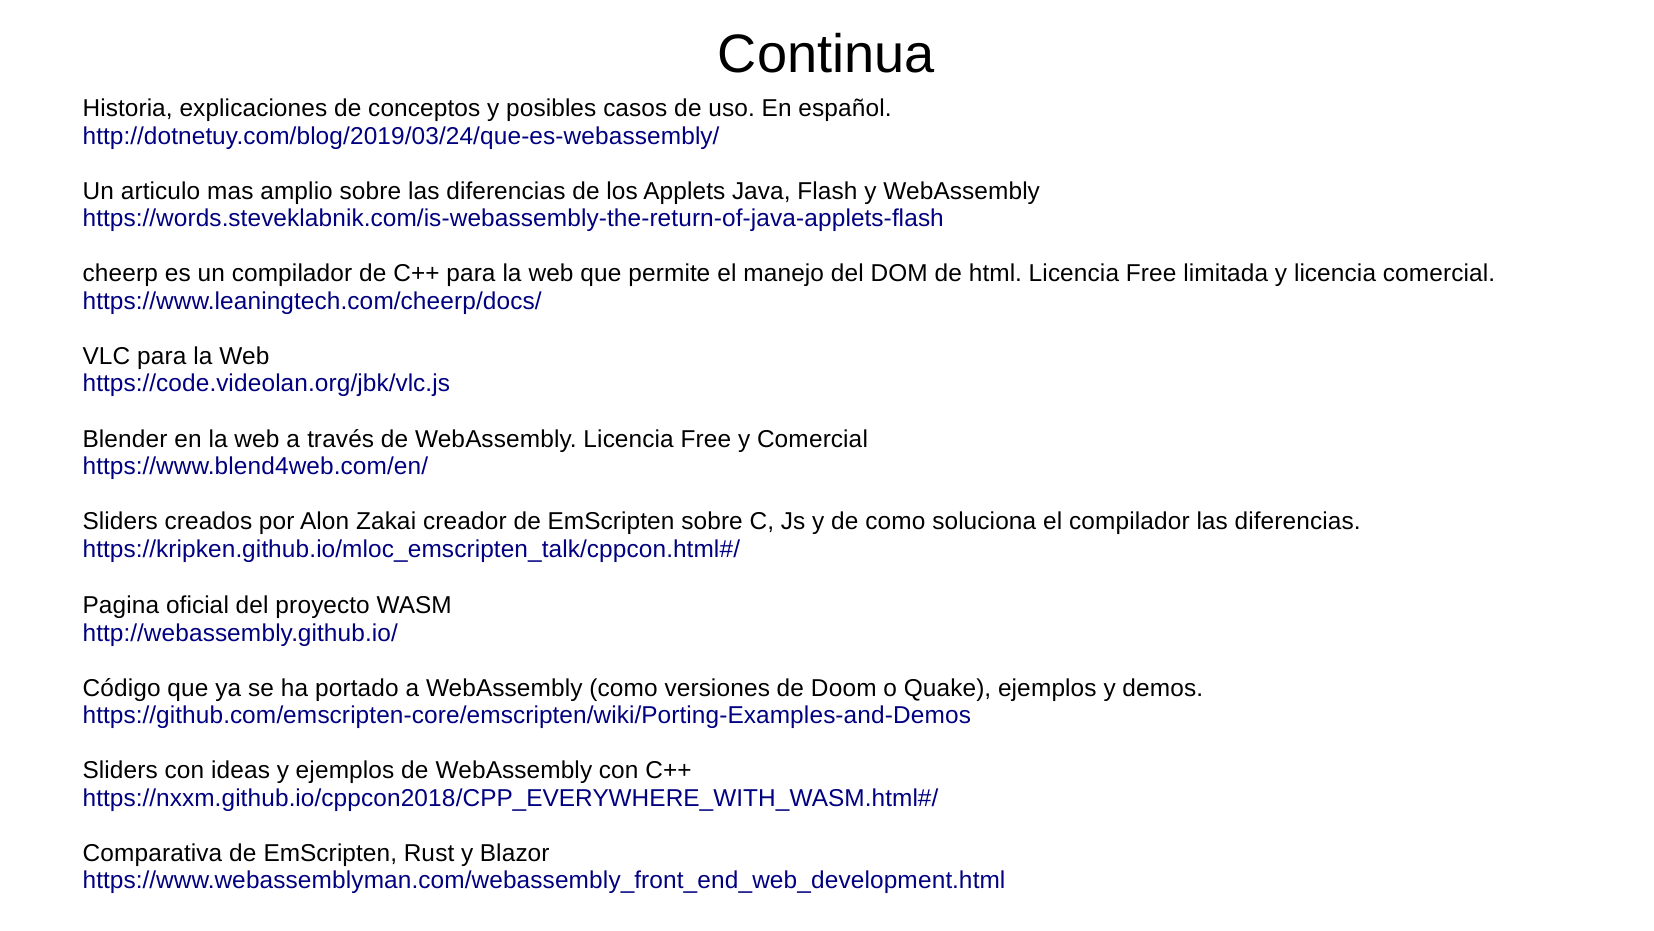

# Continua
Historia, explicaciones de conceptos y posibles casos de uso. En español.
http://dotnetuy.com/blog/2019/03/24/que-es-webassembly/
Un articulo mas amplio sobre las diferencias de los Applets Java, Flash y WebAssembly
https://words.steveklabnik.com/is-webassembly-the-return-of-java-applets-flash
cheerp es un compilador de C++ para la web que permite el manejo del DOM de html. Licencia Free limitada y licencia comercial.
https://www.leaningtech.com/cheerp/docs/
VLC para la Web
https://code.videolan.org/jbk/vlc.js
Blender en la web a través de WebAssembly. Licencia Free y Comercial
https://www.blend4web.com/en/
Sliders creados por Alon Zakai creador de EmScripten sobre C, Js y de como soluciona el compilador las diferencias.
https://kripken.github.io/mloc_emscripten_talk/cppcon.html#/
Pagina oficial del proyecto WASM
http://webassembly.github.io/
Código que ya se ha portado a WebAssembly (como versiones de Doom o Quake), ejemplos y demos.
https://github.com/emscripten-core/emscripten/wiki/Porting-Examples-and-Demos
Sliders con ideas y ejemplos de WebAssembly con C++
https://nxxm.github.io/cppcon2018/CPP_EVERYWHERE_WITH_WASM.html#/
Comparativa de EmScripten, Rust y Blazor
https://www.webassemblyman.com/webassembly_front_end_web_development.html